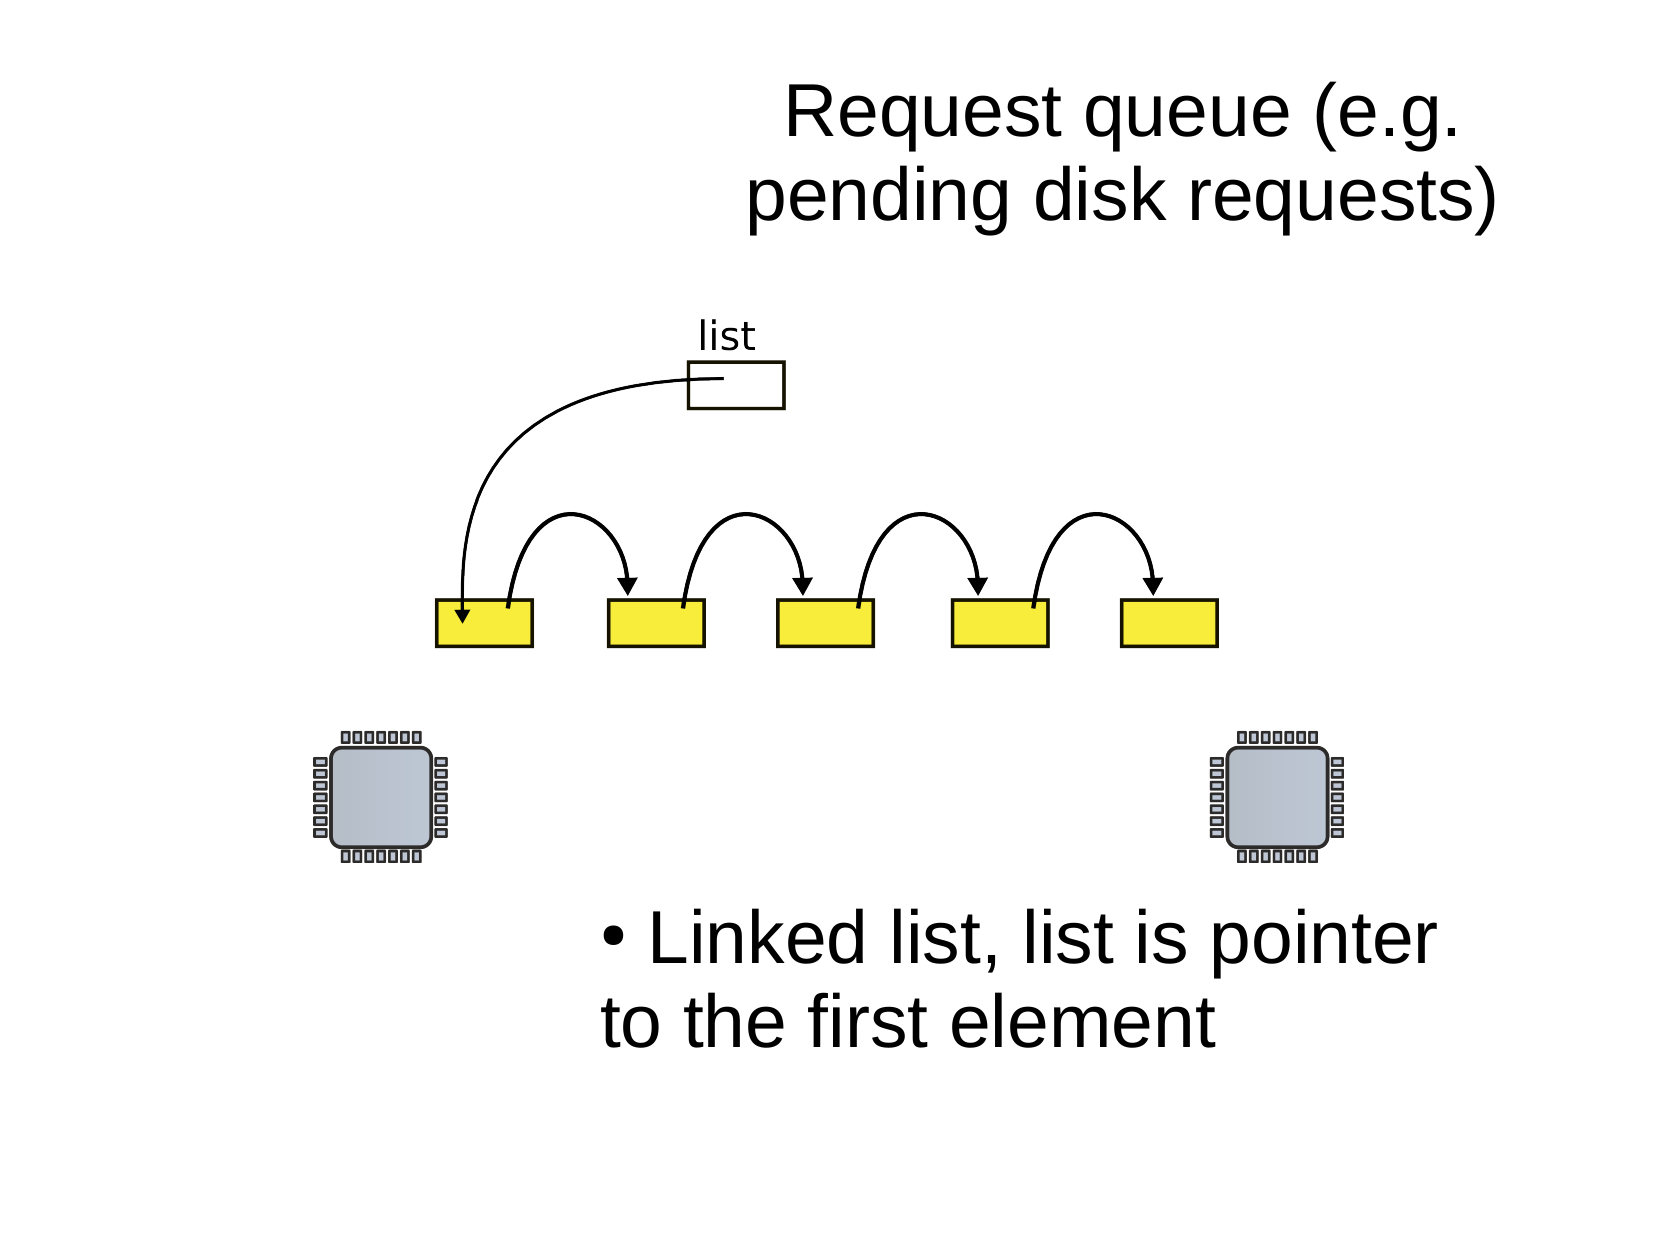

# Request queue (e.g. pending disk requests)
 Linked list, list is pointer to the first element